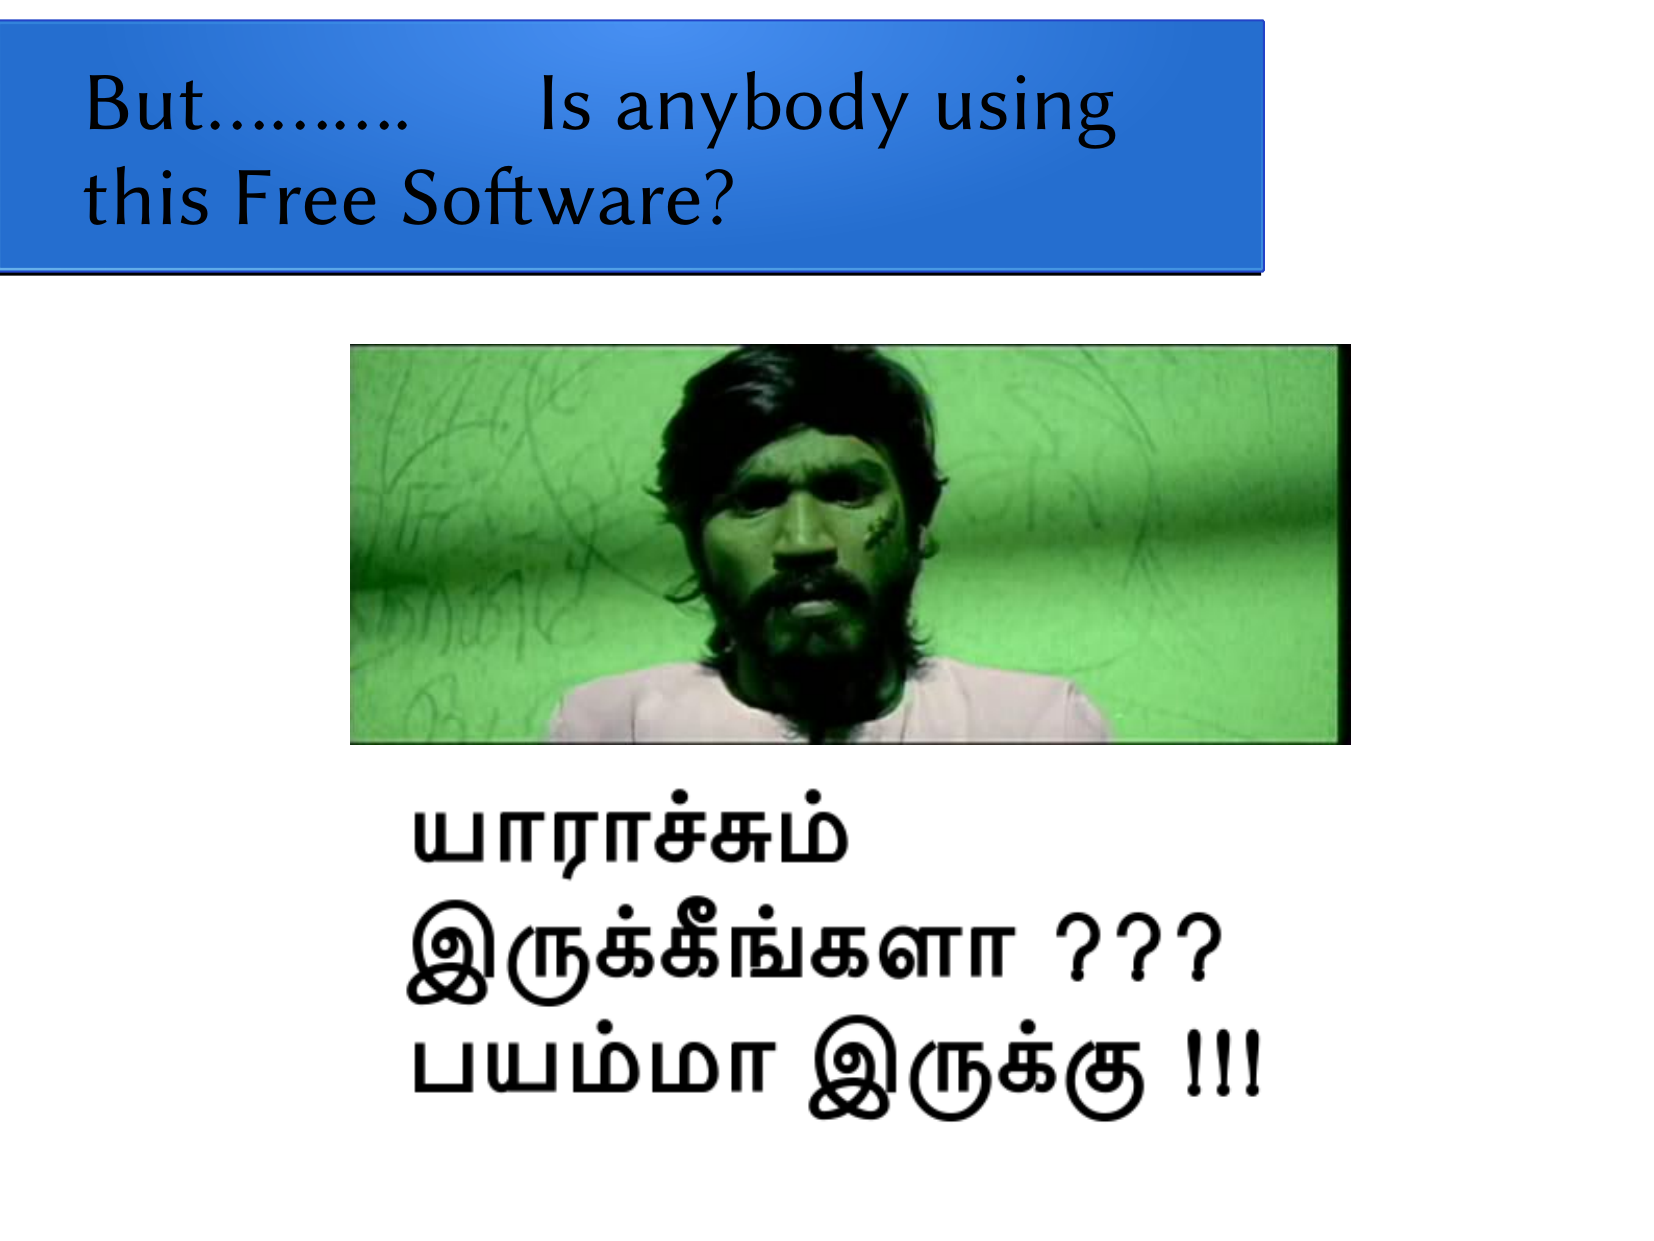

# But.......... Is anybody using this Free Software?